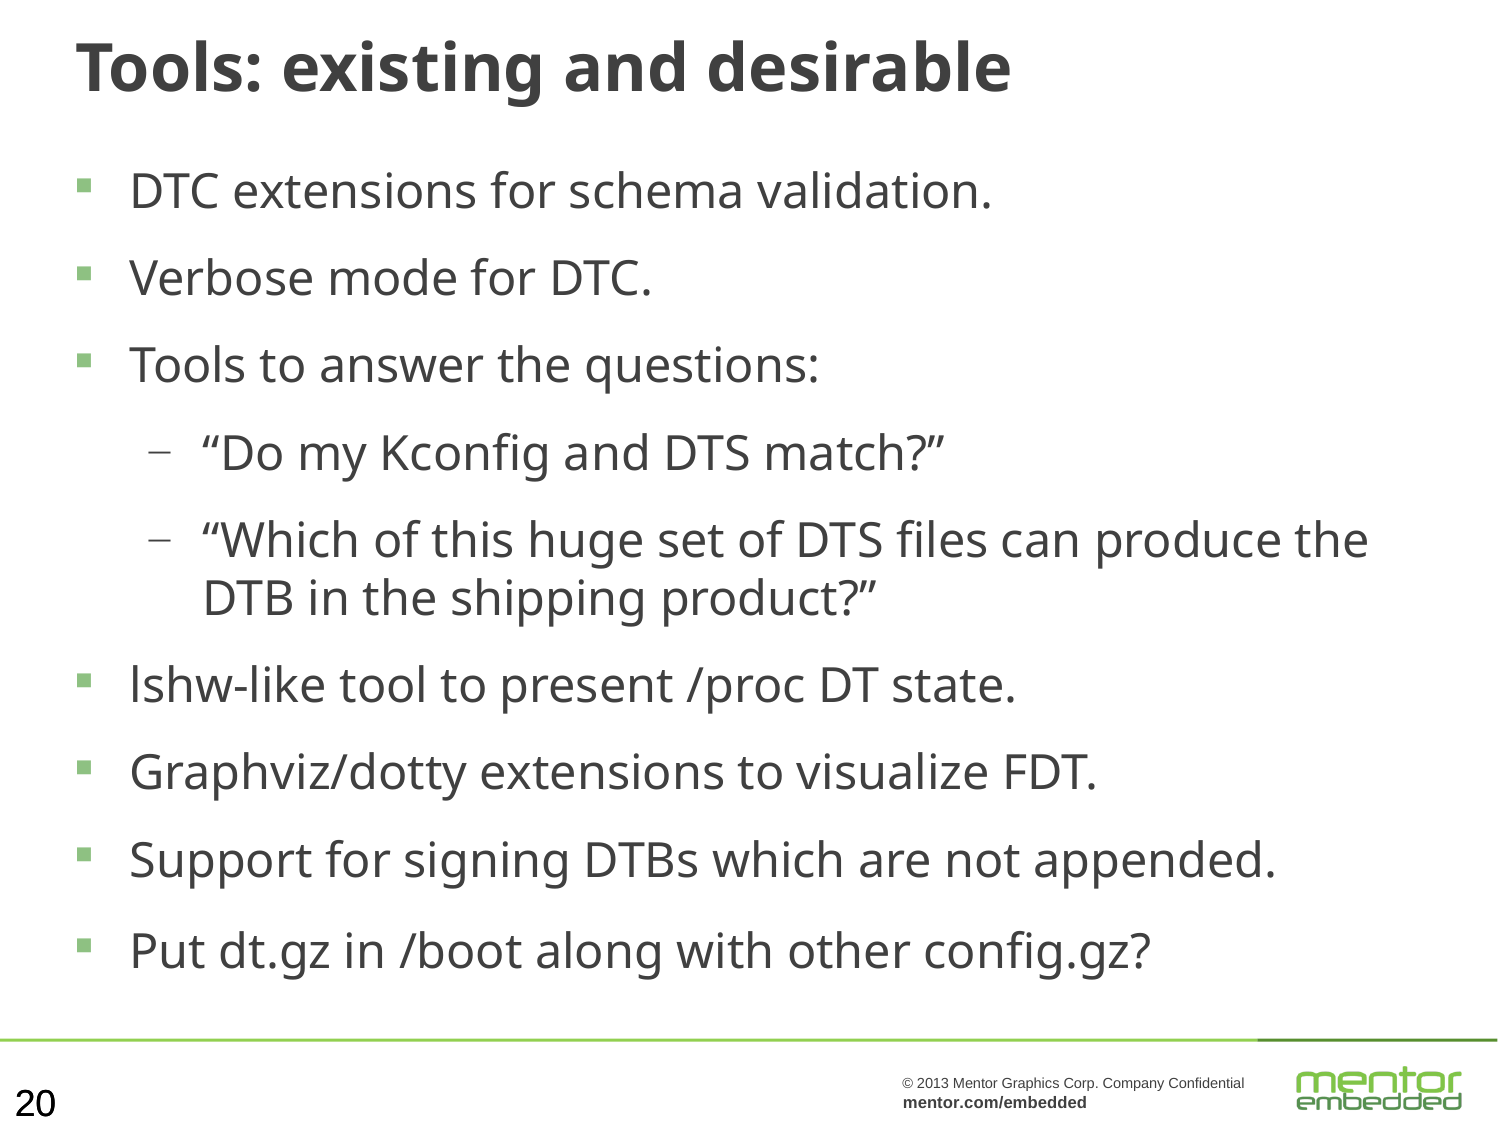

# Tools: existing and desirable
DTC extensions for schema validation.
Verbose mode for DTC.
Tools to answer the questions:
“Do my Kconfig and DTS match?”
“Which of this huge set of DTS files can produce the DTB in the shipping product?”
lshw-like tool to present /proc DT state.
Graphviz/dotty extensions to visualize FDT.
Support for signing DTBs which are not appended.
Put dt.gz in /boot along with other config.gz?